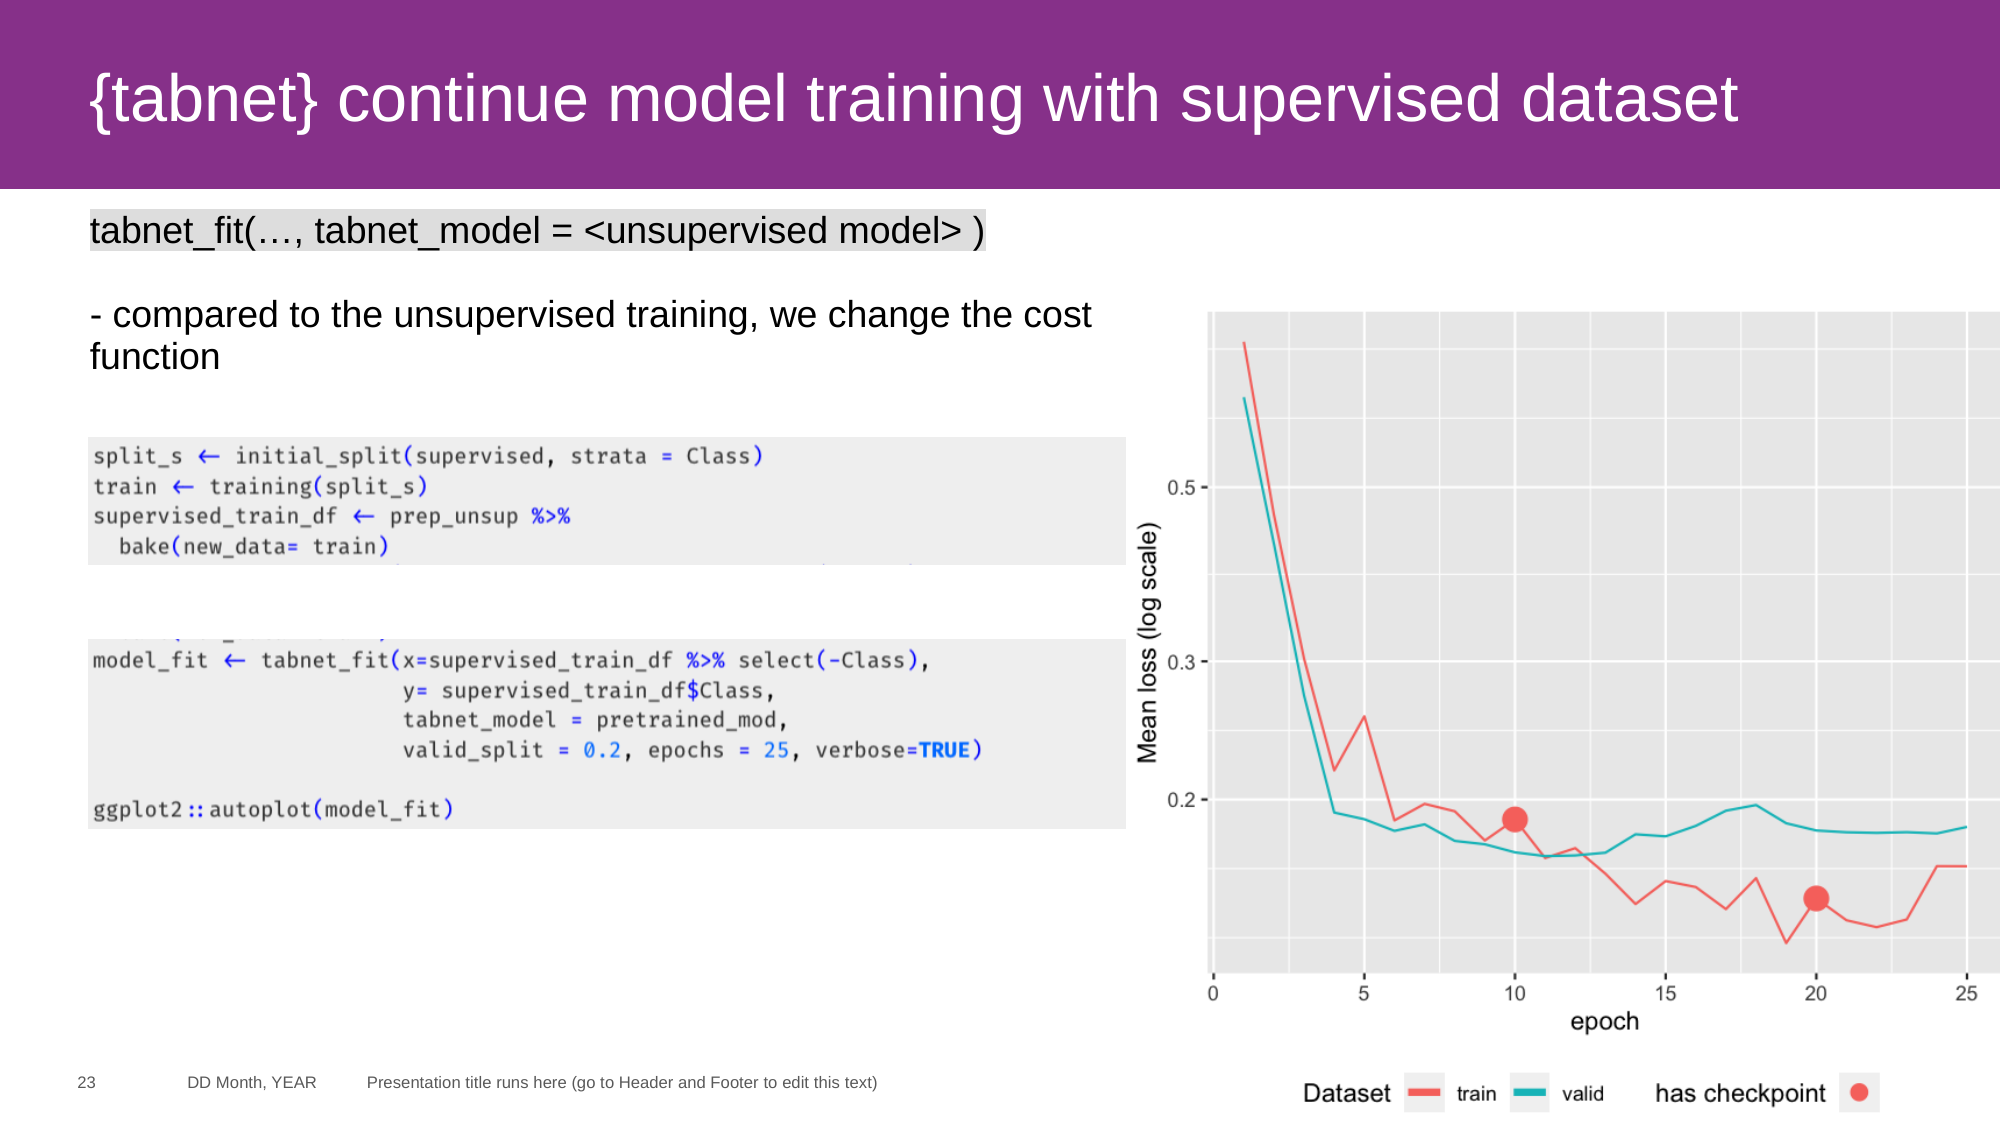

{tabnet} continue model training with supervised dataset
tabnet_fit(…, tabnet_model = <unsupervised model> )
- compared to the unsupervised training, we change the cost
function
DD Month, YEAR
Presentation title runs here (go to Header and Footer to edit this text)